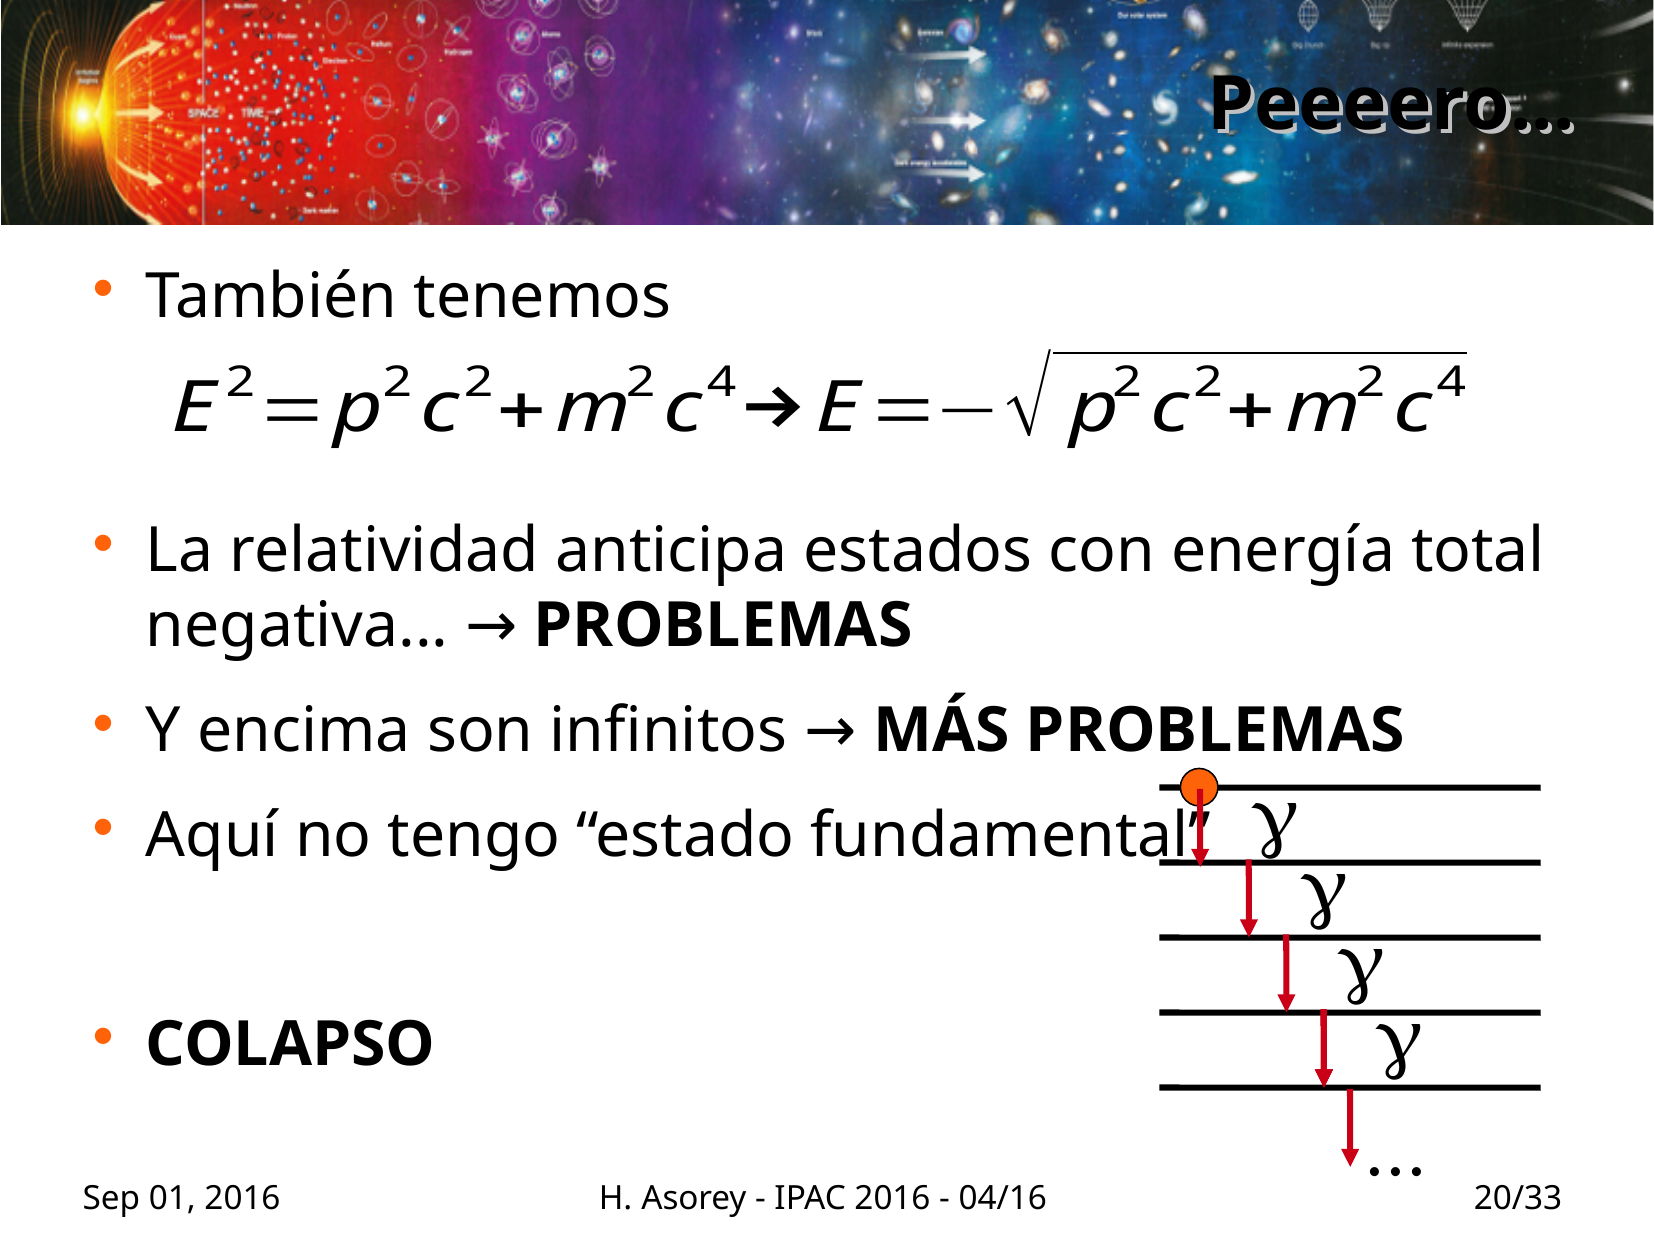

# Peeeero...
También tenemos
La relatividad anticipa estados con energía total negativa... → PROBLEMAS
Y encima son infinitos → MÁS PROBLEMAS
Aquí no tengo “estado fundamental”
COLAPSO





Sep 01, 2016
H. Asorey - IPAC 2016 - 04/16
20